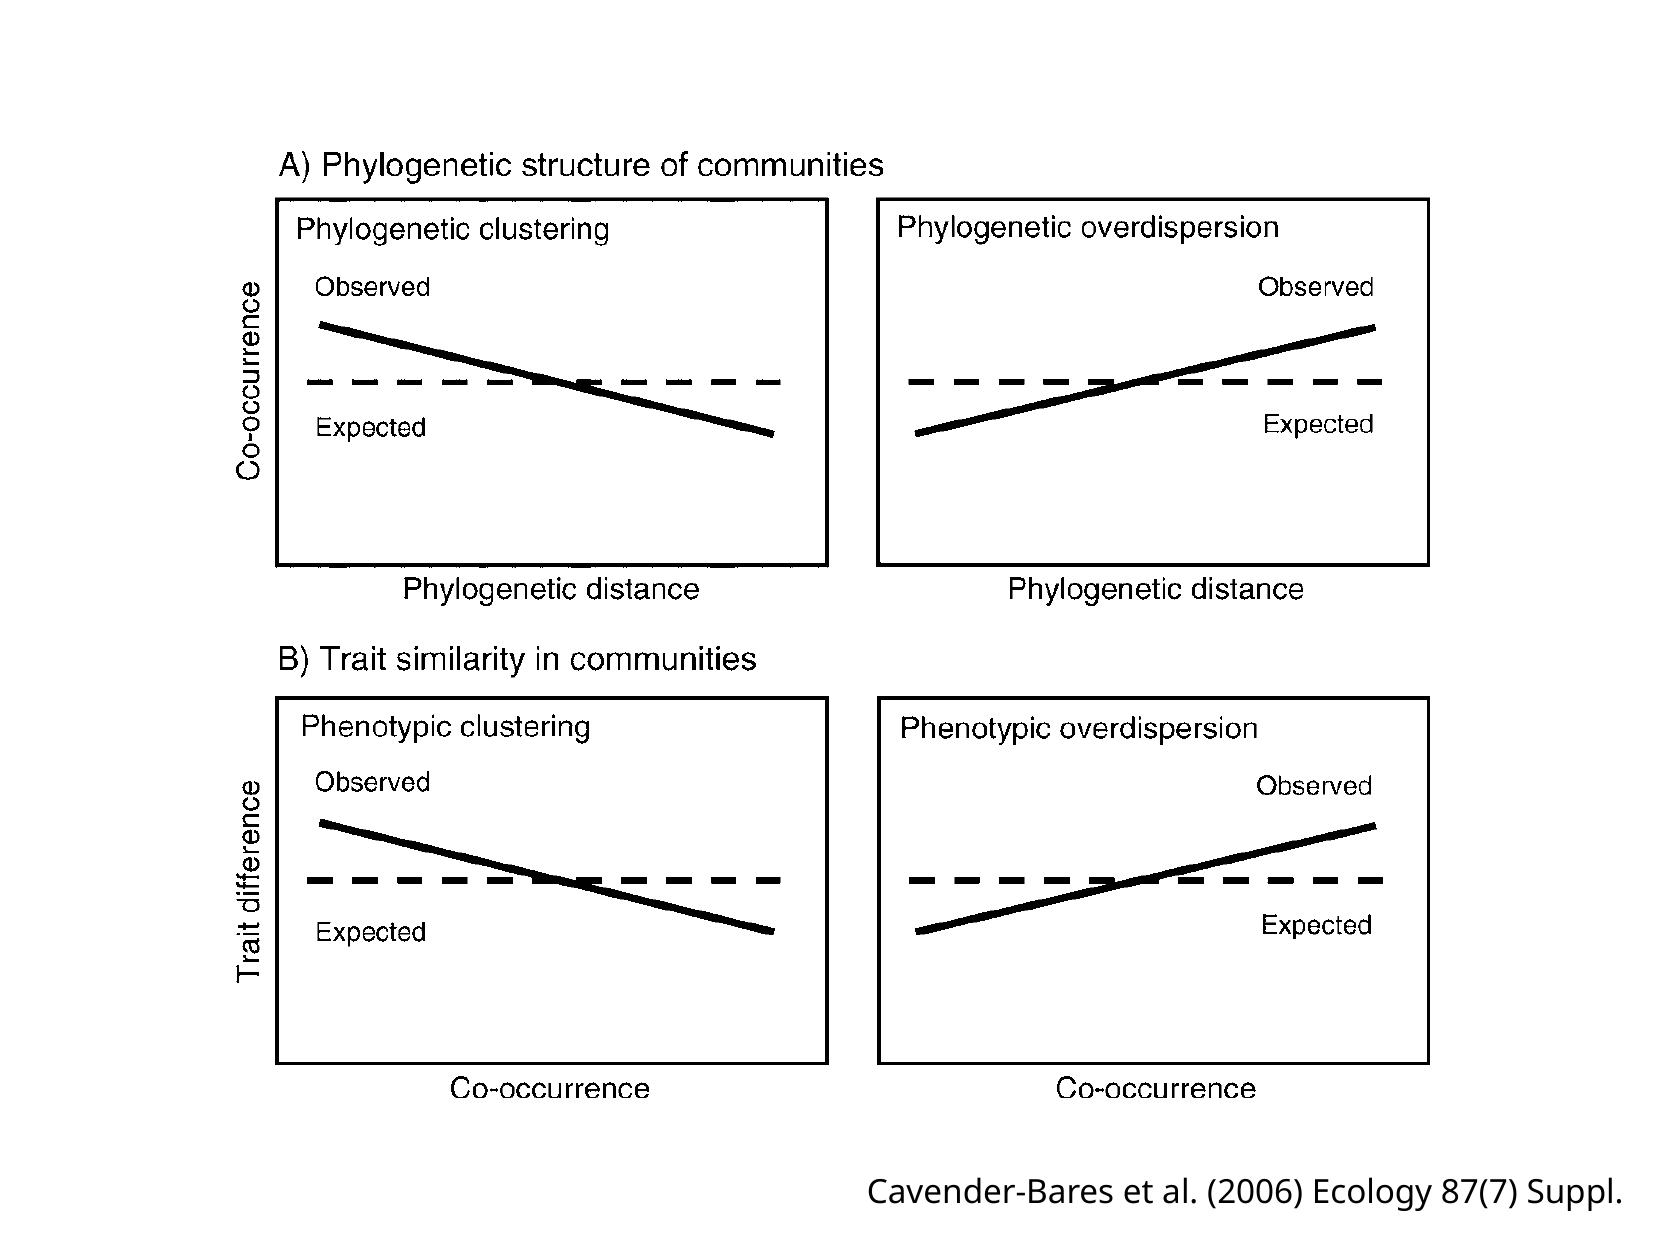

Cavender-Bares et al. (2006) Ecology 87(7) Suppl.